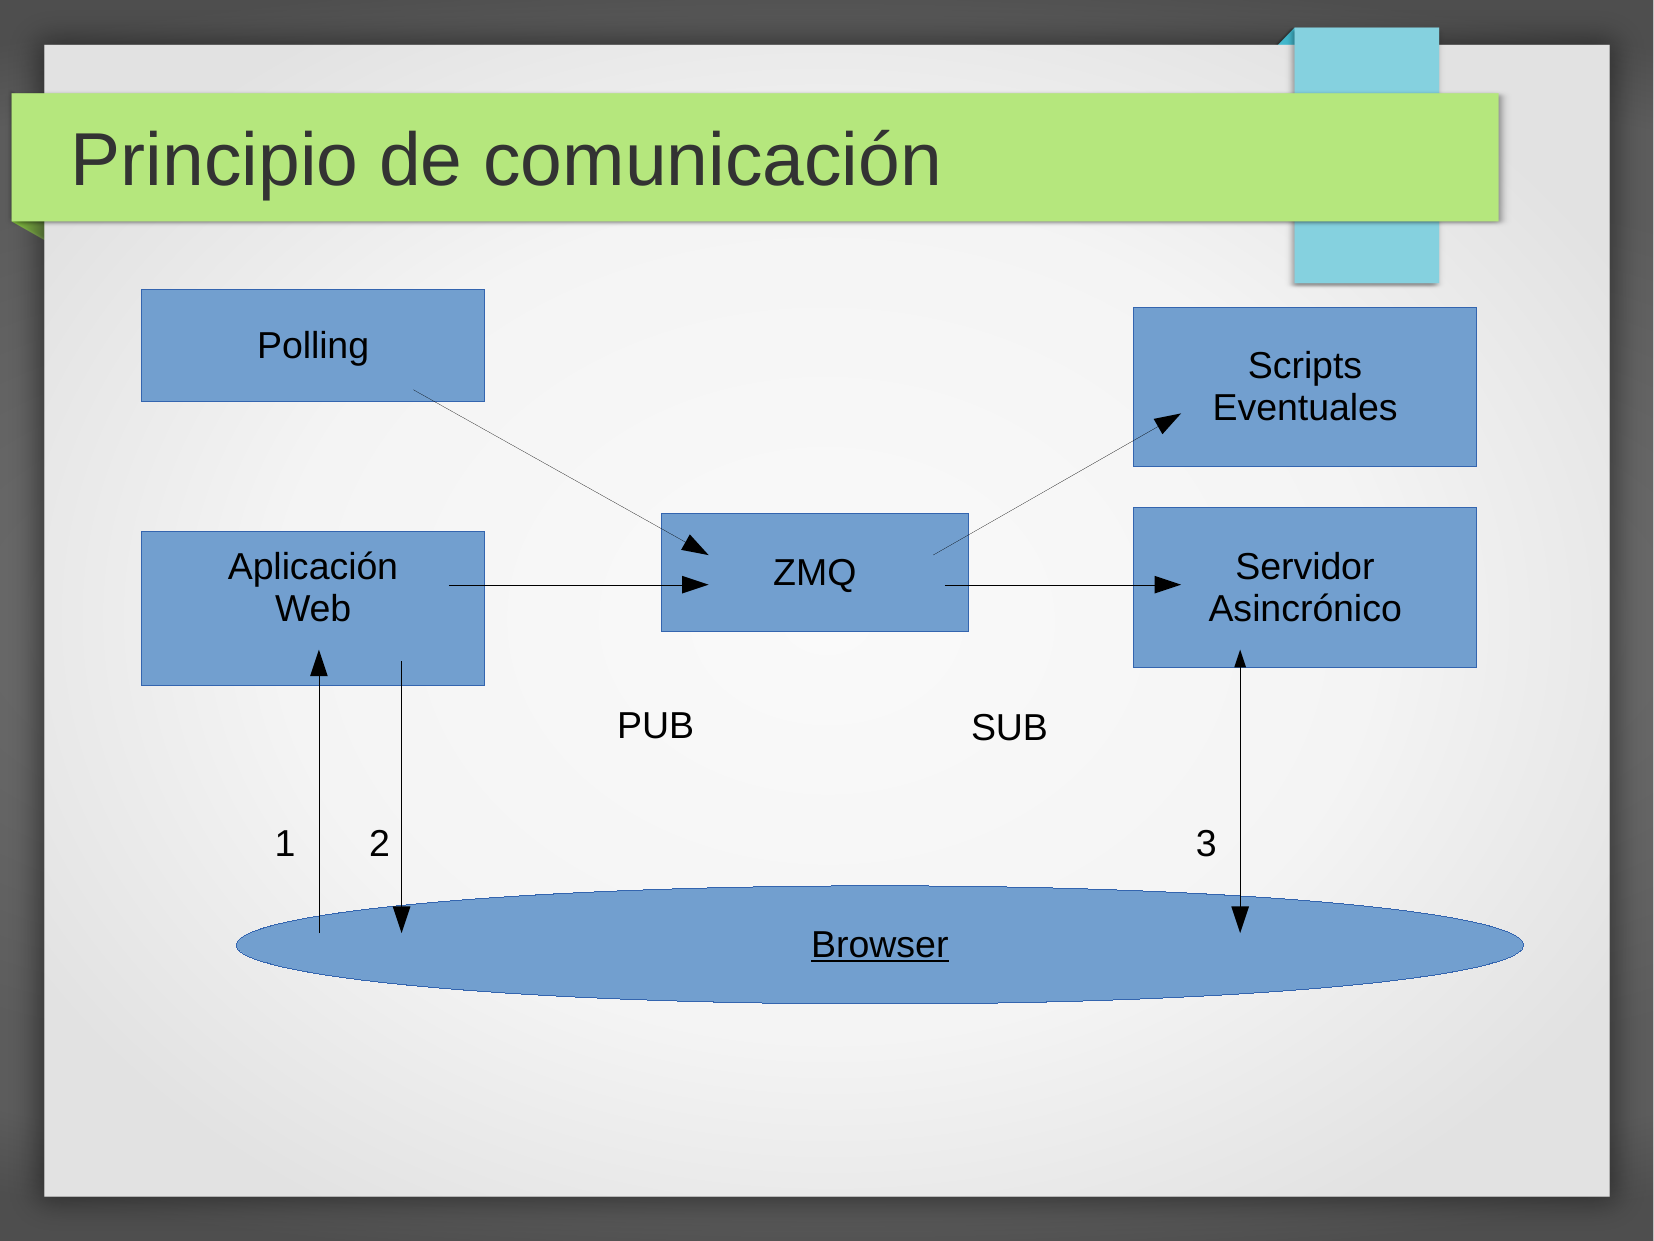

# Principio de comunicación
Polling
Scripts
Eventuales
Servidor
Asincrónico
ZMQ
Aplicación
Web
PUB
SUB
1
2
3
Browser